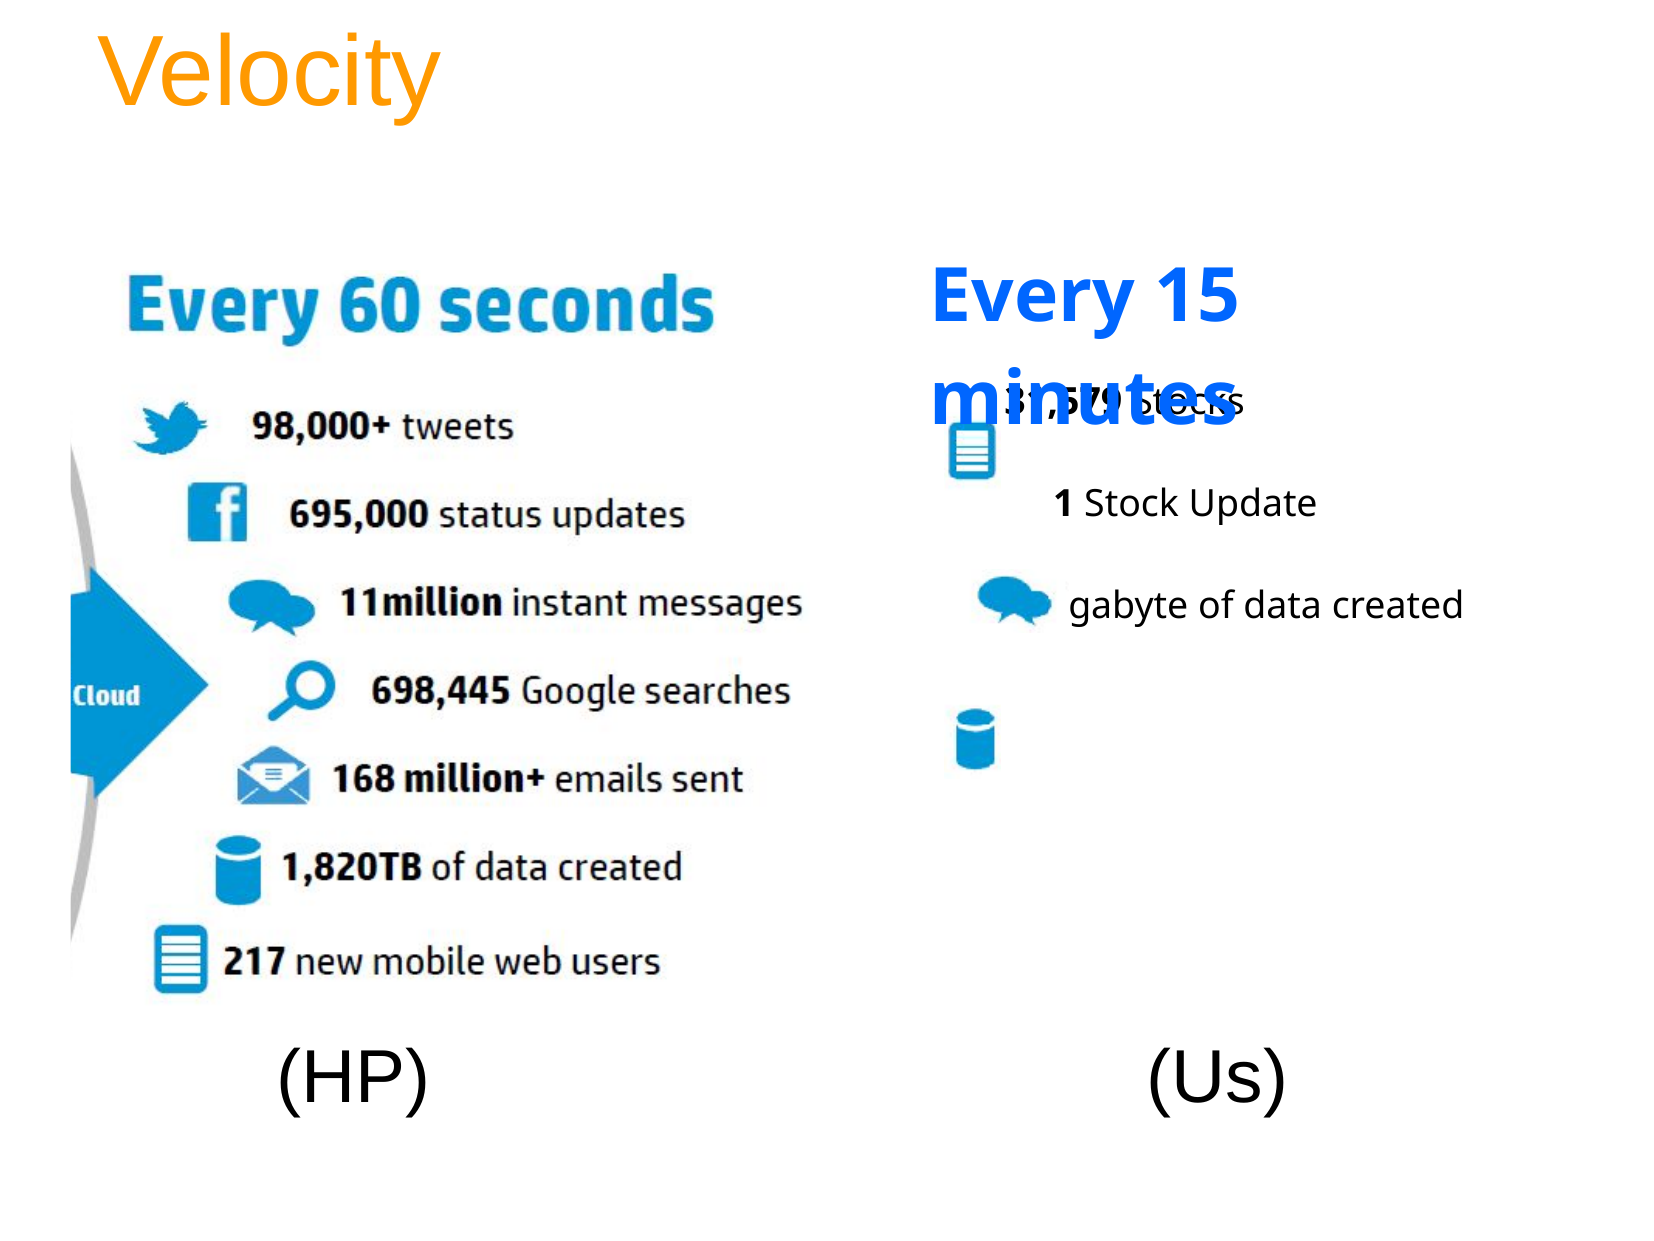

# Velocity
31,579 Stocks
 1 Stock Update
1 gigabyte of data created
Every 15 minutes
(HP)
(Us)